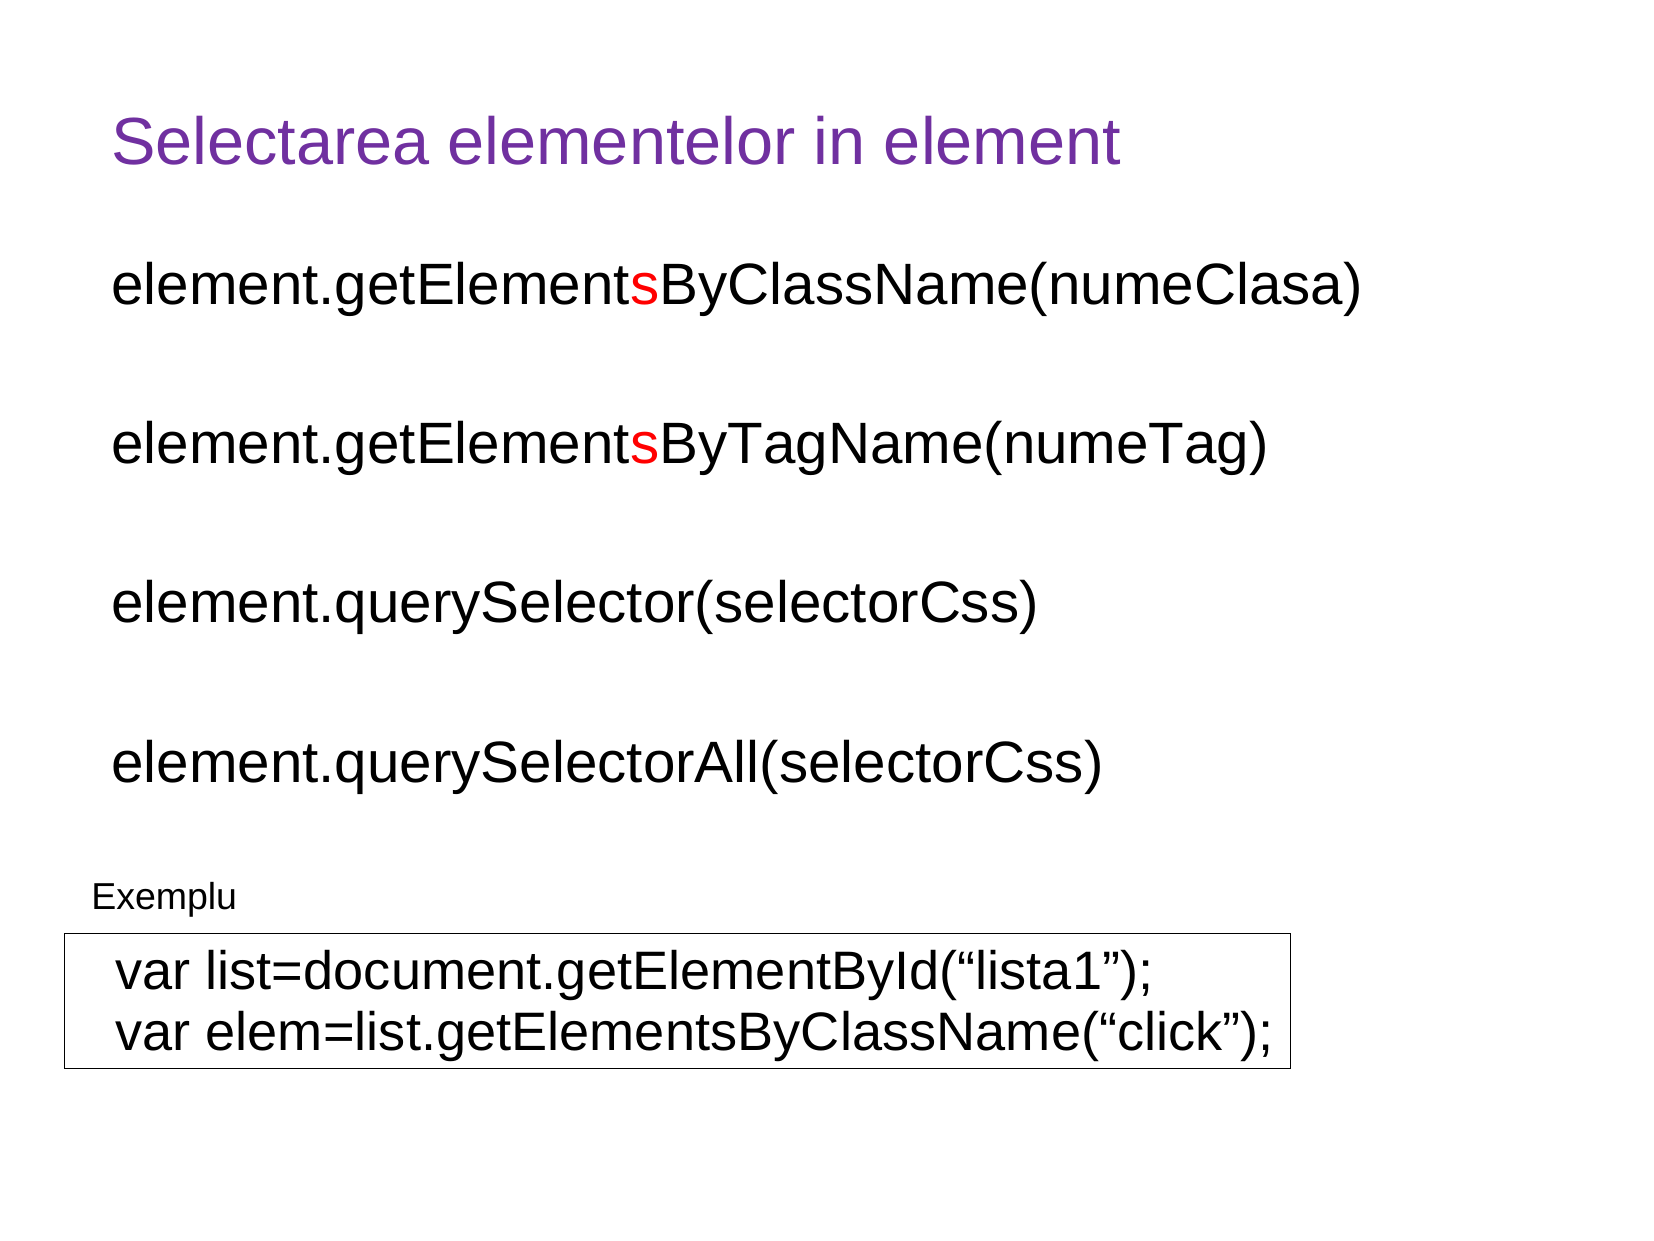

Selectarea elementelor in element
element.getElementsByClassName(numeClasa)
element.getElementsByTagName(numeTag)
element.querySelector(selectorCss)
element.querySelectorAll(selectorCss)
Exemplu
var list=document.getElementById(“lista1”);
var elem=list.getElementsByClassName(“click”);